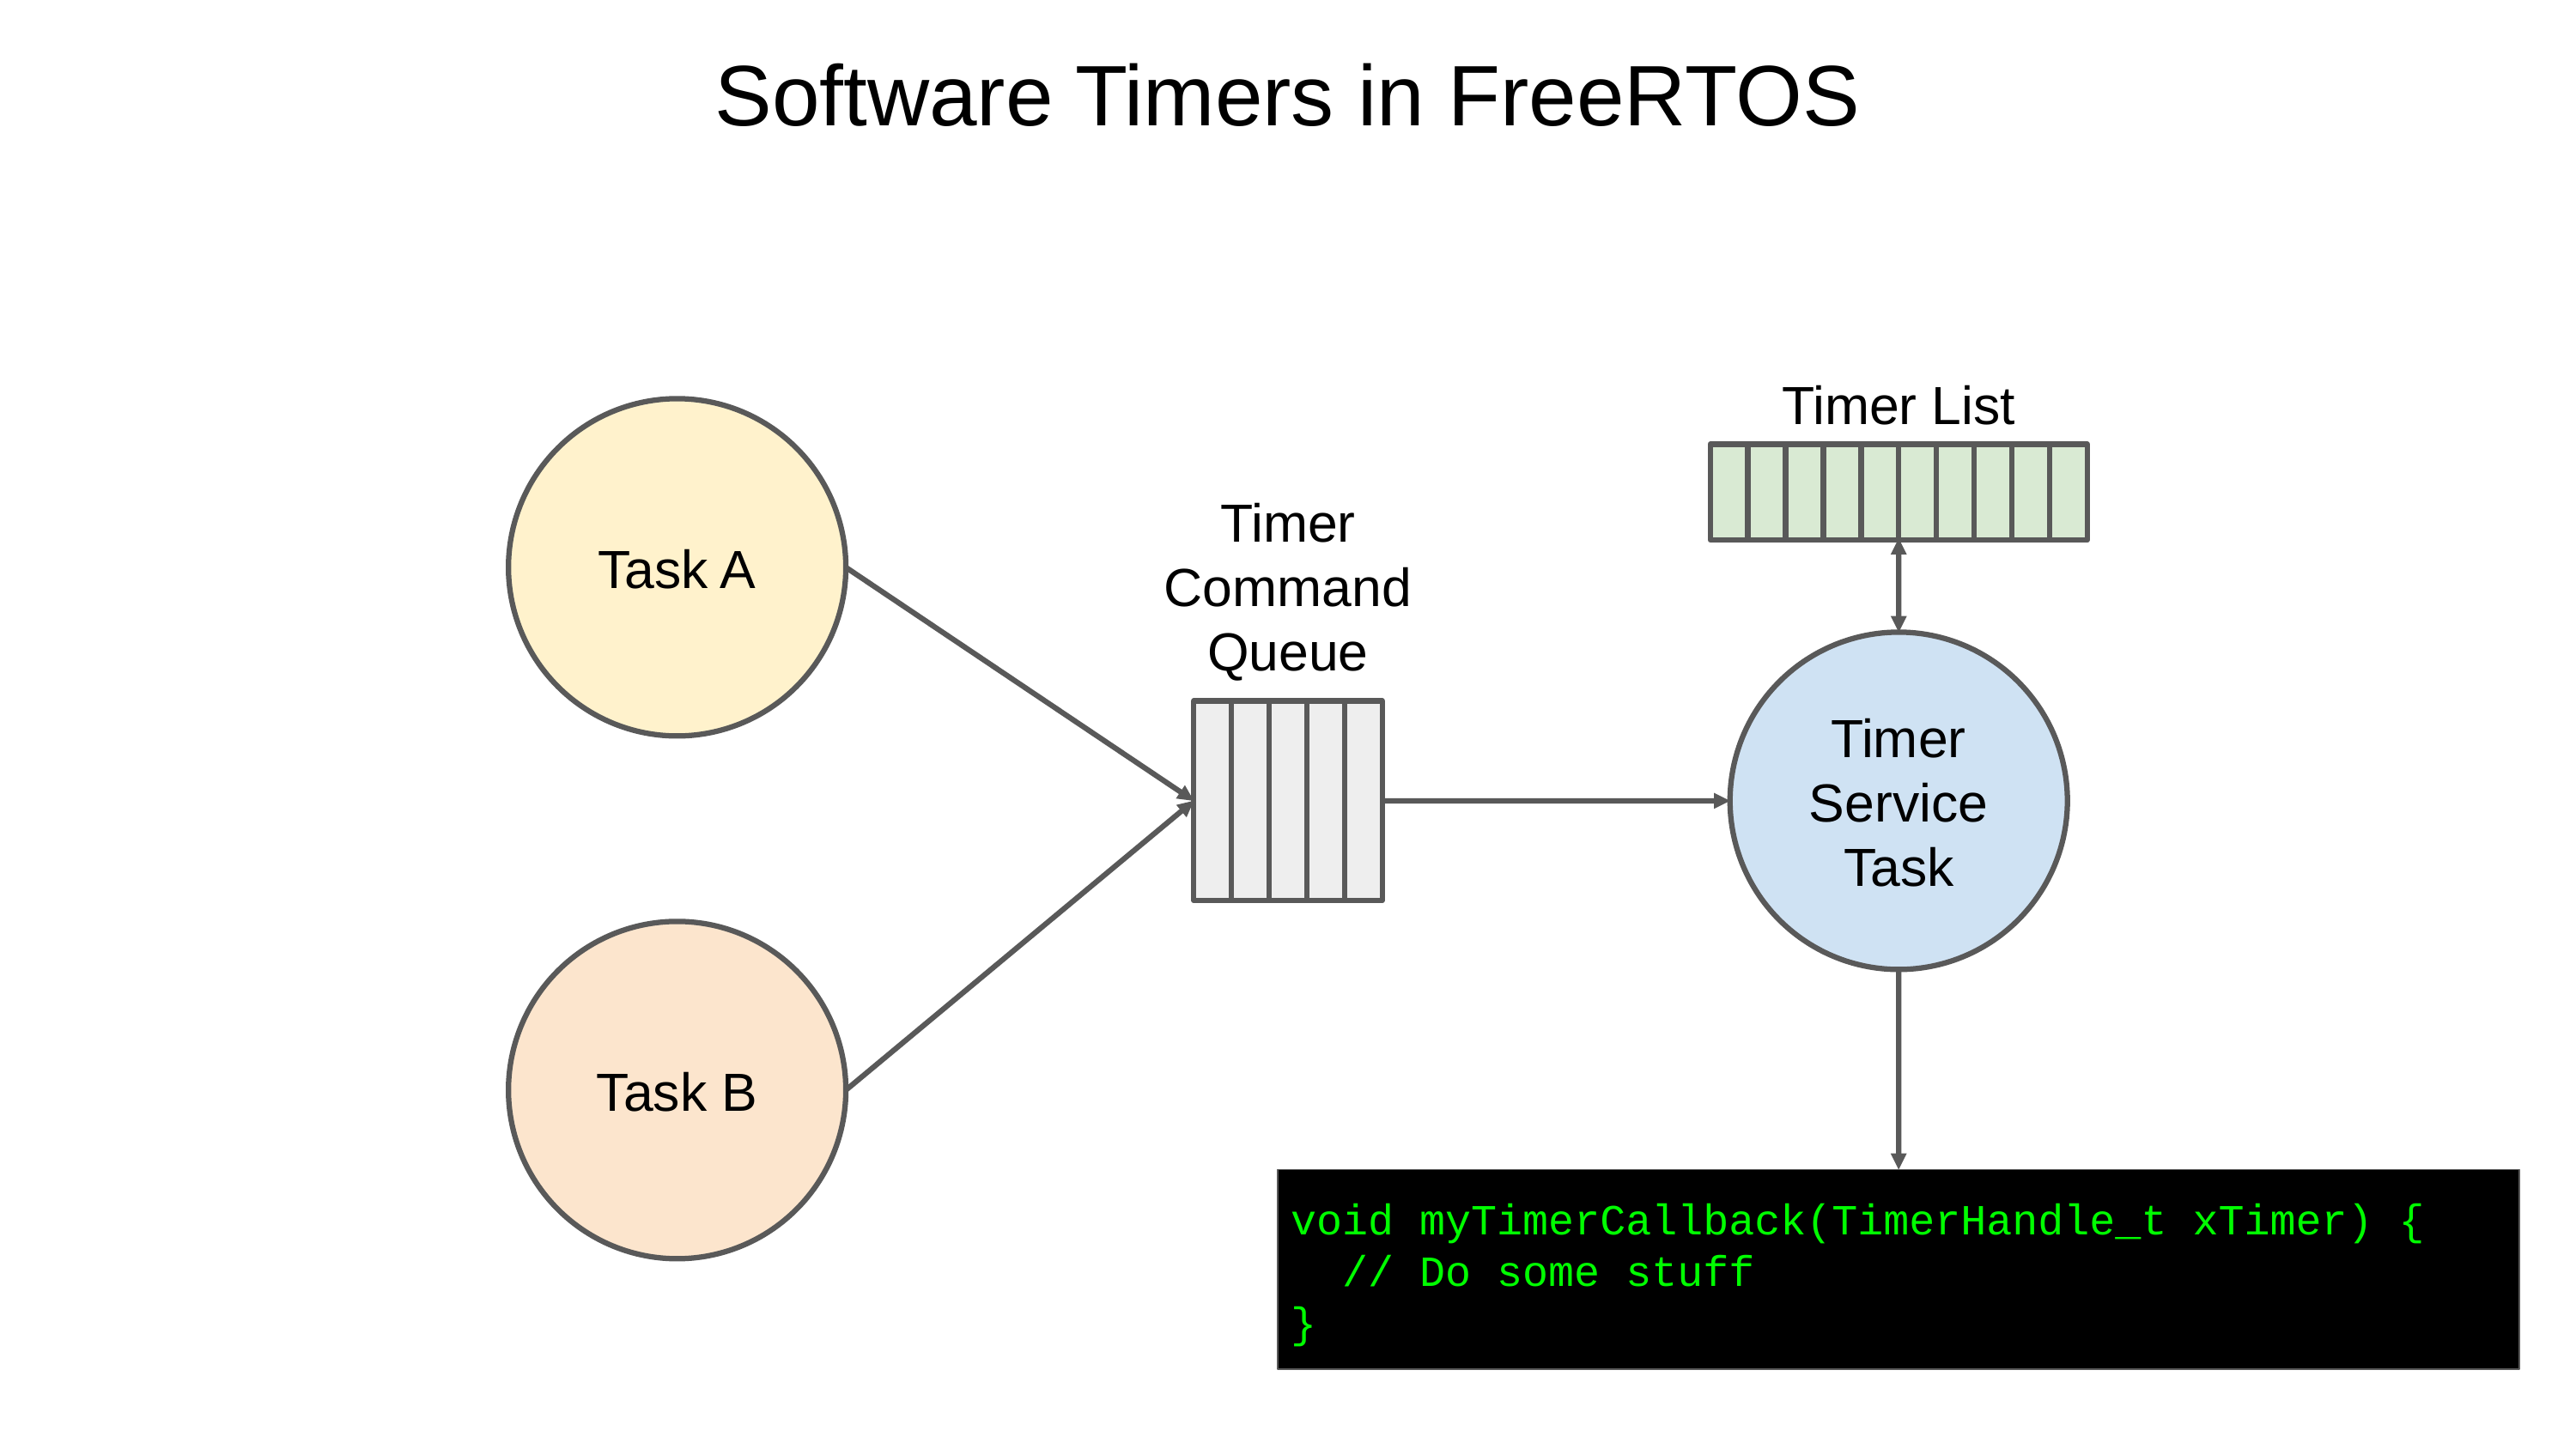

Software Timers in FreeRTOS
Timer List
Task A
Timer
Command
Queue
Timer Service
Task
Task B
void myTimerCallback(TimerHandle_t xTimer) {
 // Do some stuff
}